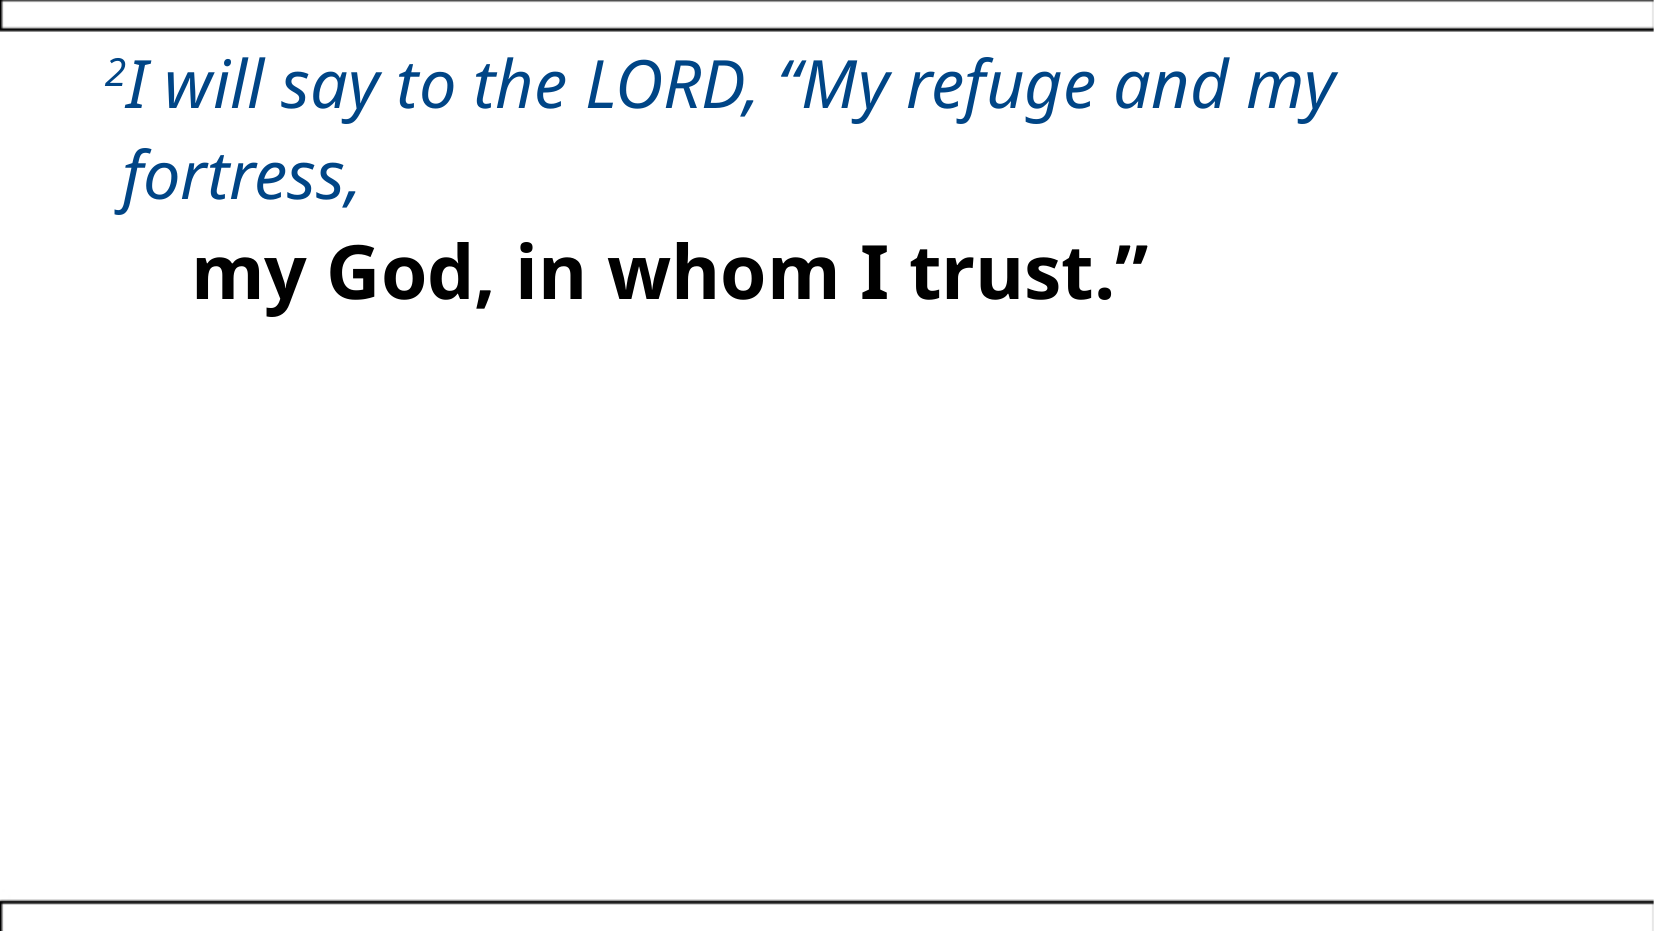

2I will say to the LORD, “My refuge and my
 fortress,
 my God, in whom I trust.”